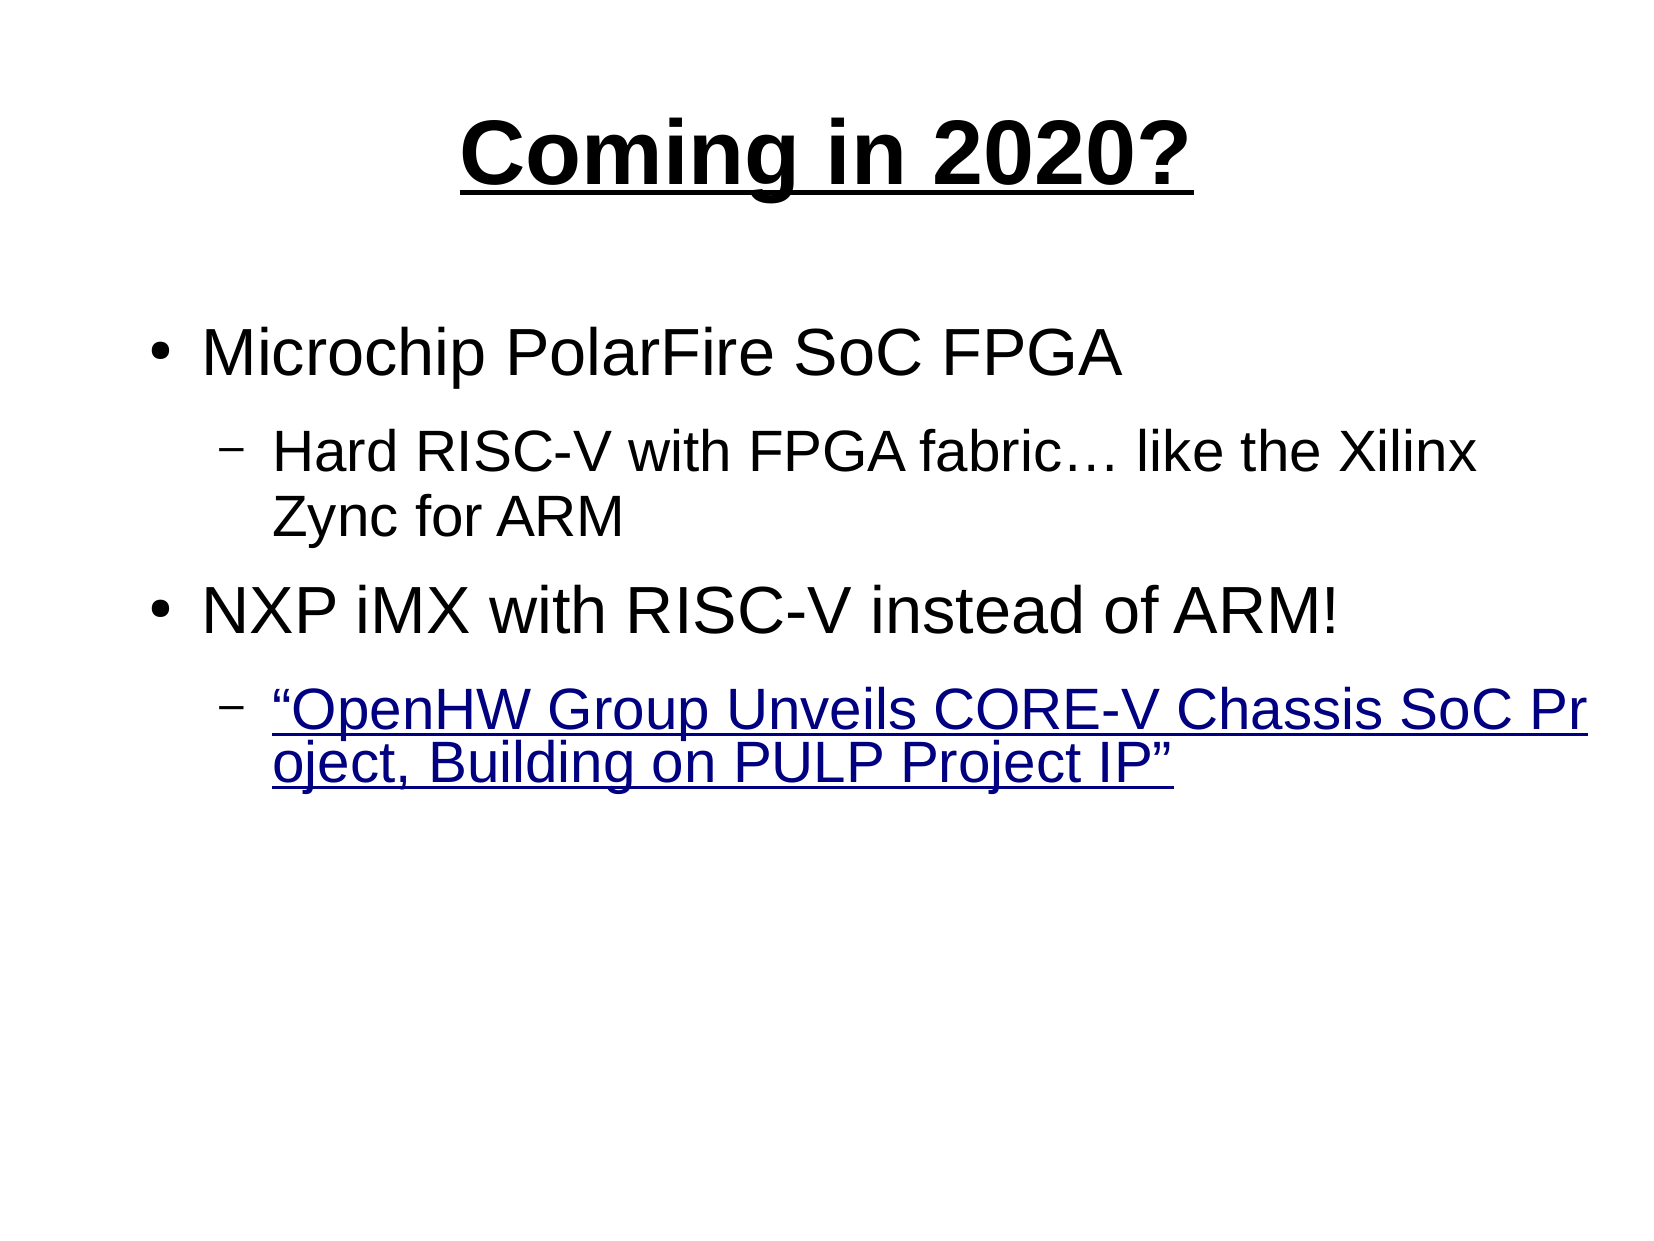

Coming in 2020?
# Microchip PolarFire SoC FPGA
Hard RISC-V with FPGA fabric… like the Xilinx Zync for ARM
NXP iMX with RISC-V instead of ARM!
“OpenHW Group Unveils CORE-V Chassis SoC Project, Building on PULP Project IP”